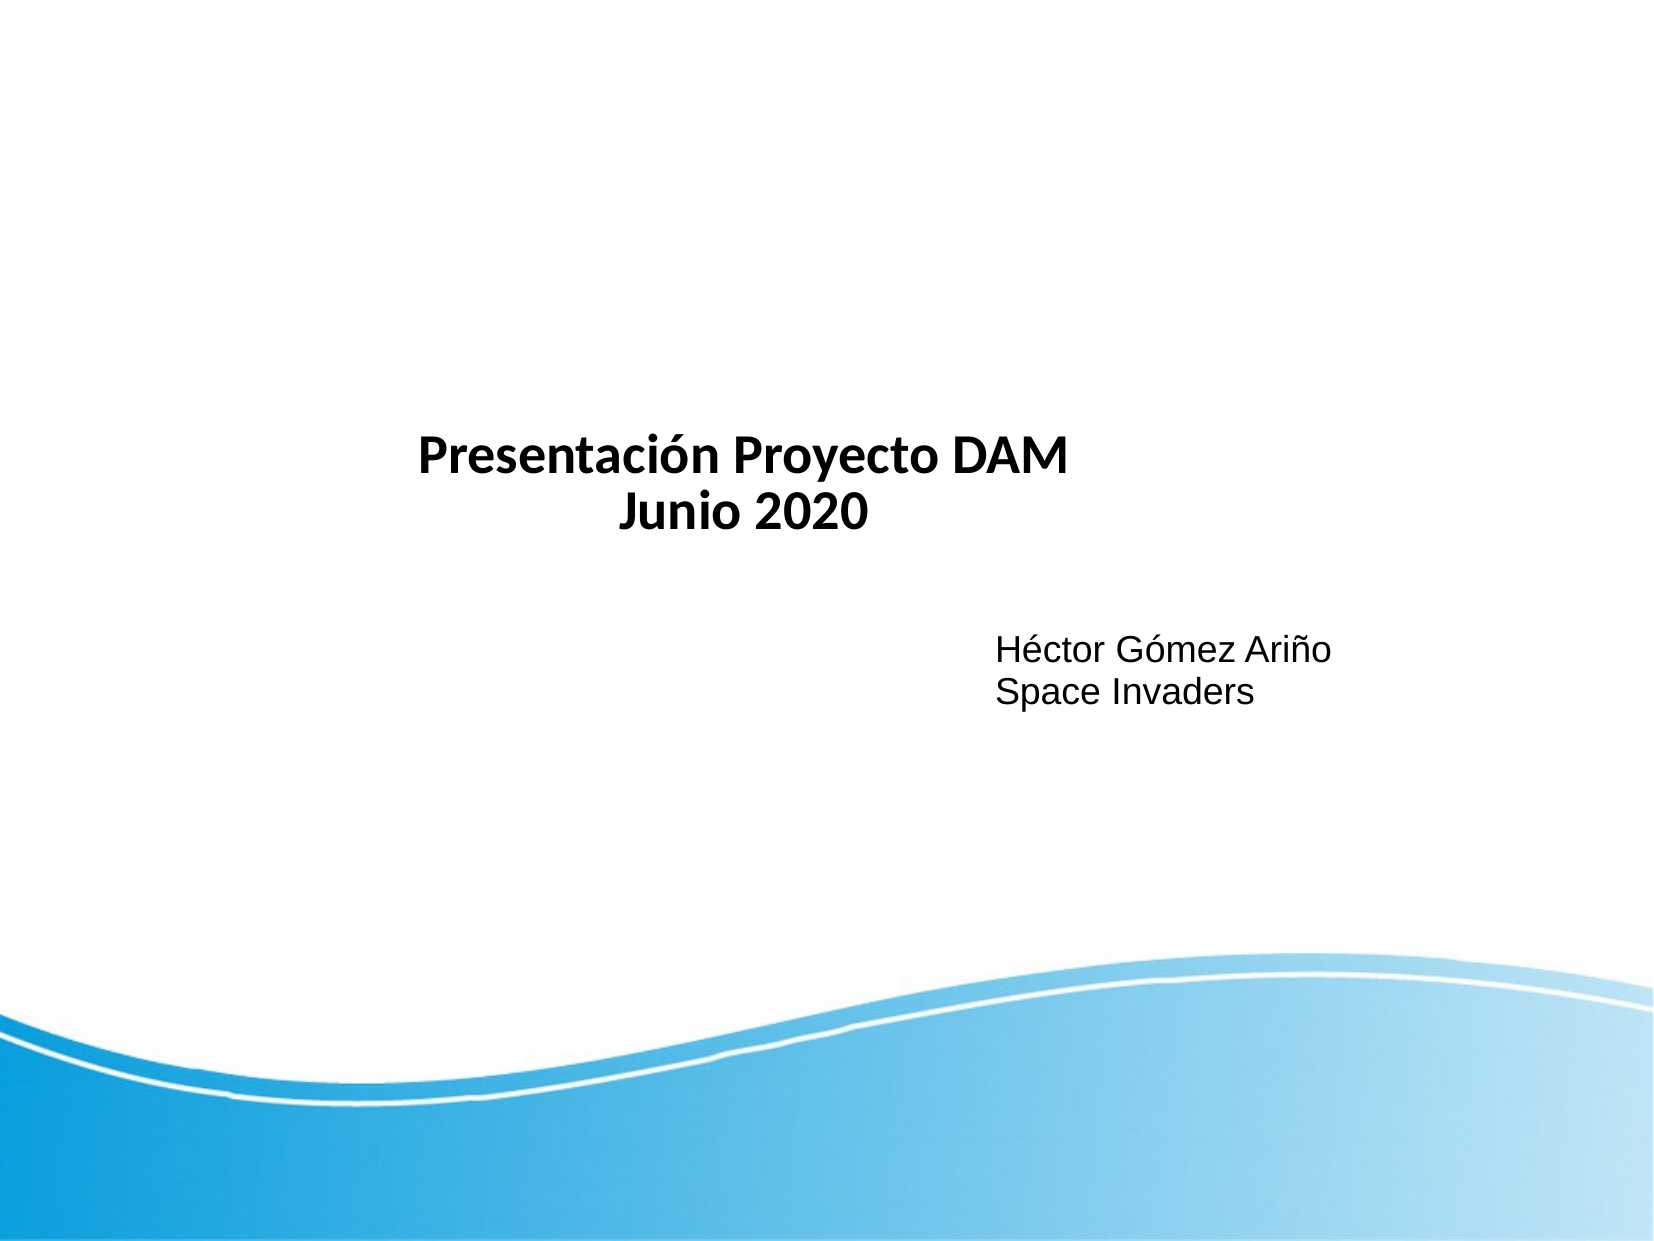

# Presentación Proyecto DAM Junio 2020
Héctor Gómez Ariño
Space Invaders
Héctor Gómez Ariño
Space Invaders
Héctor Gómez Ariño
Space Invaders
Héctor Gómez Ariño
Space Invaders